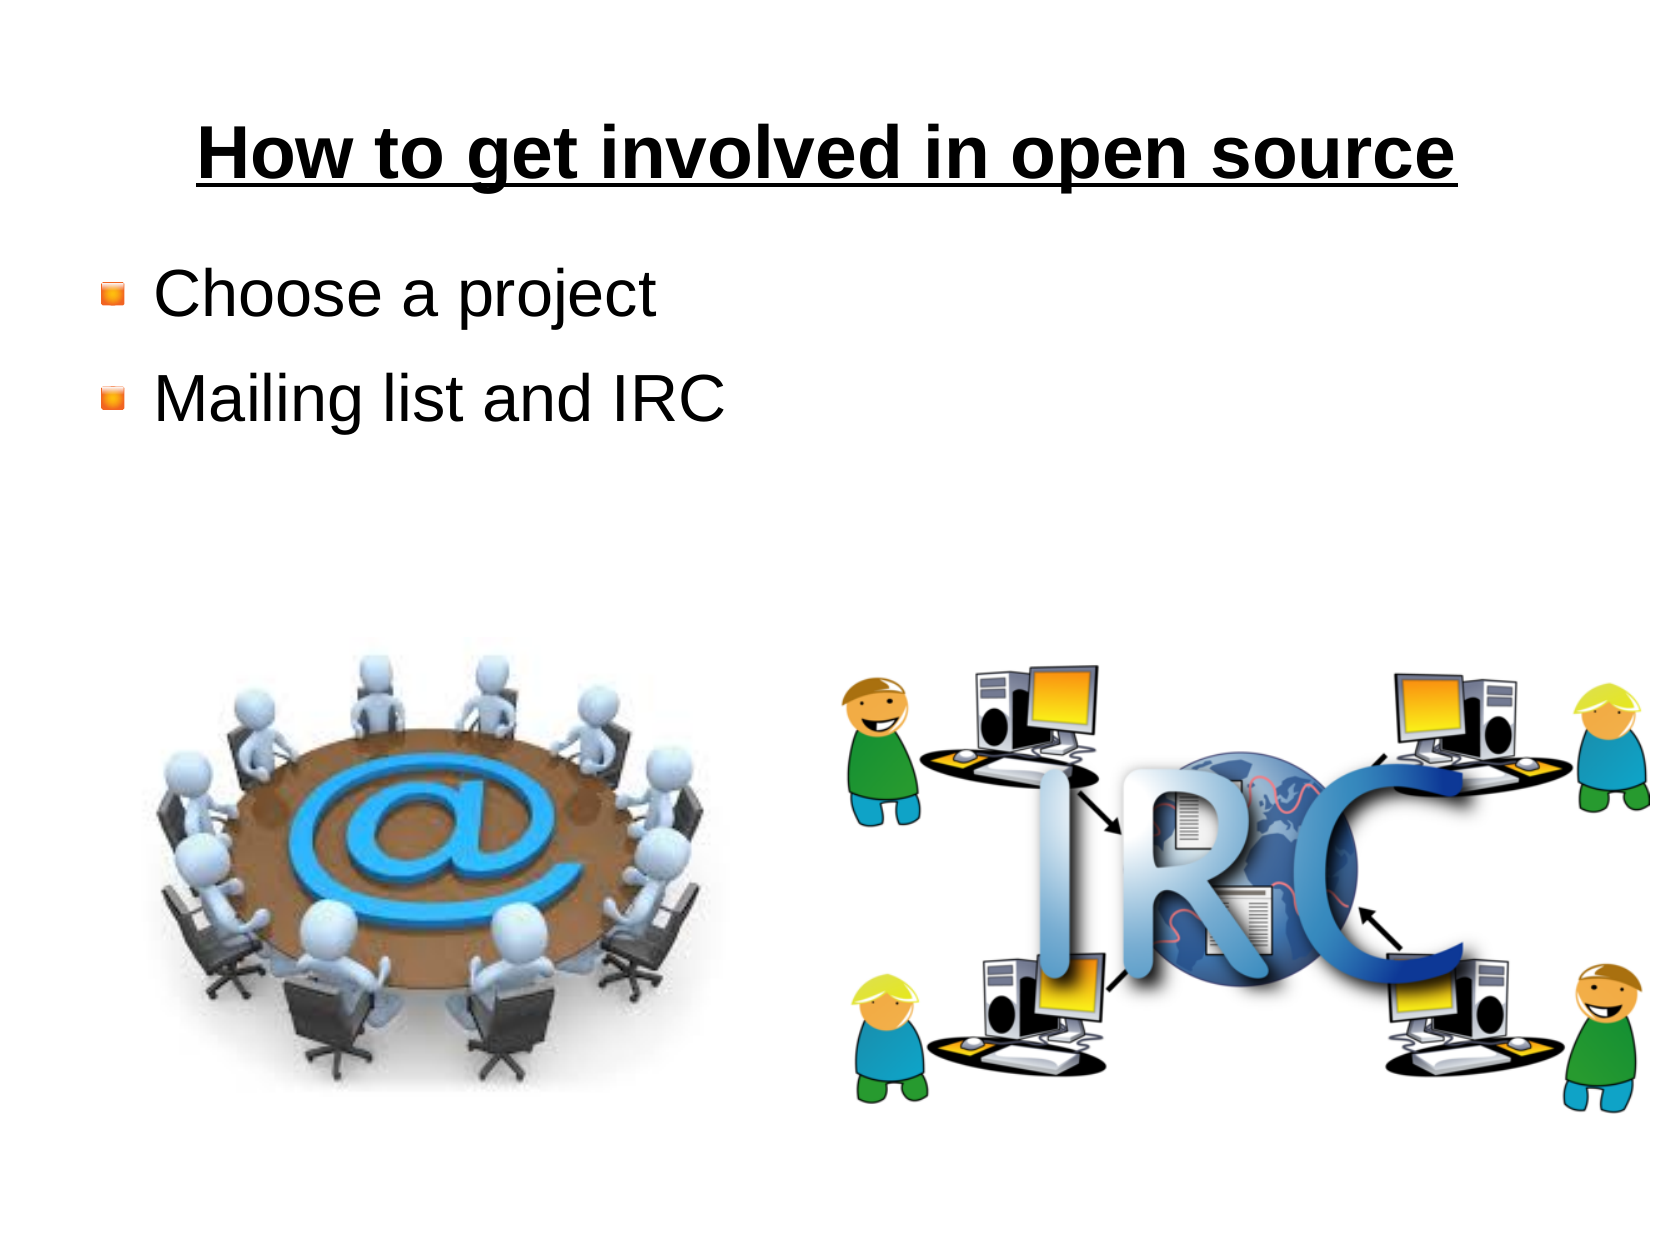

# How to get involved in open source
Choose a project
Mailing list and IRC